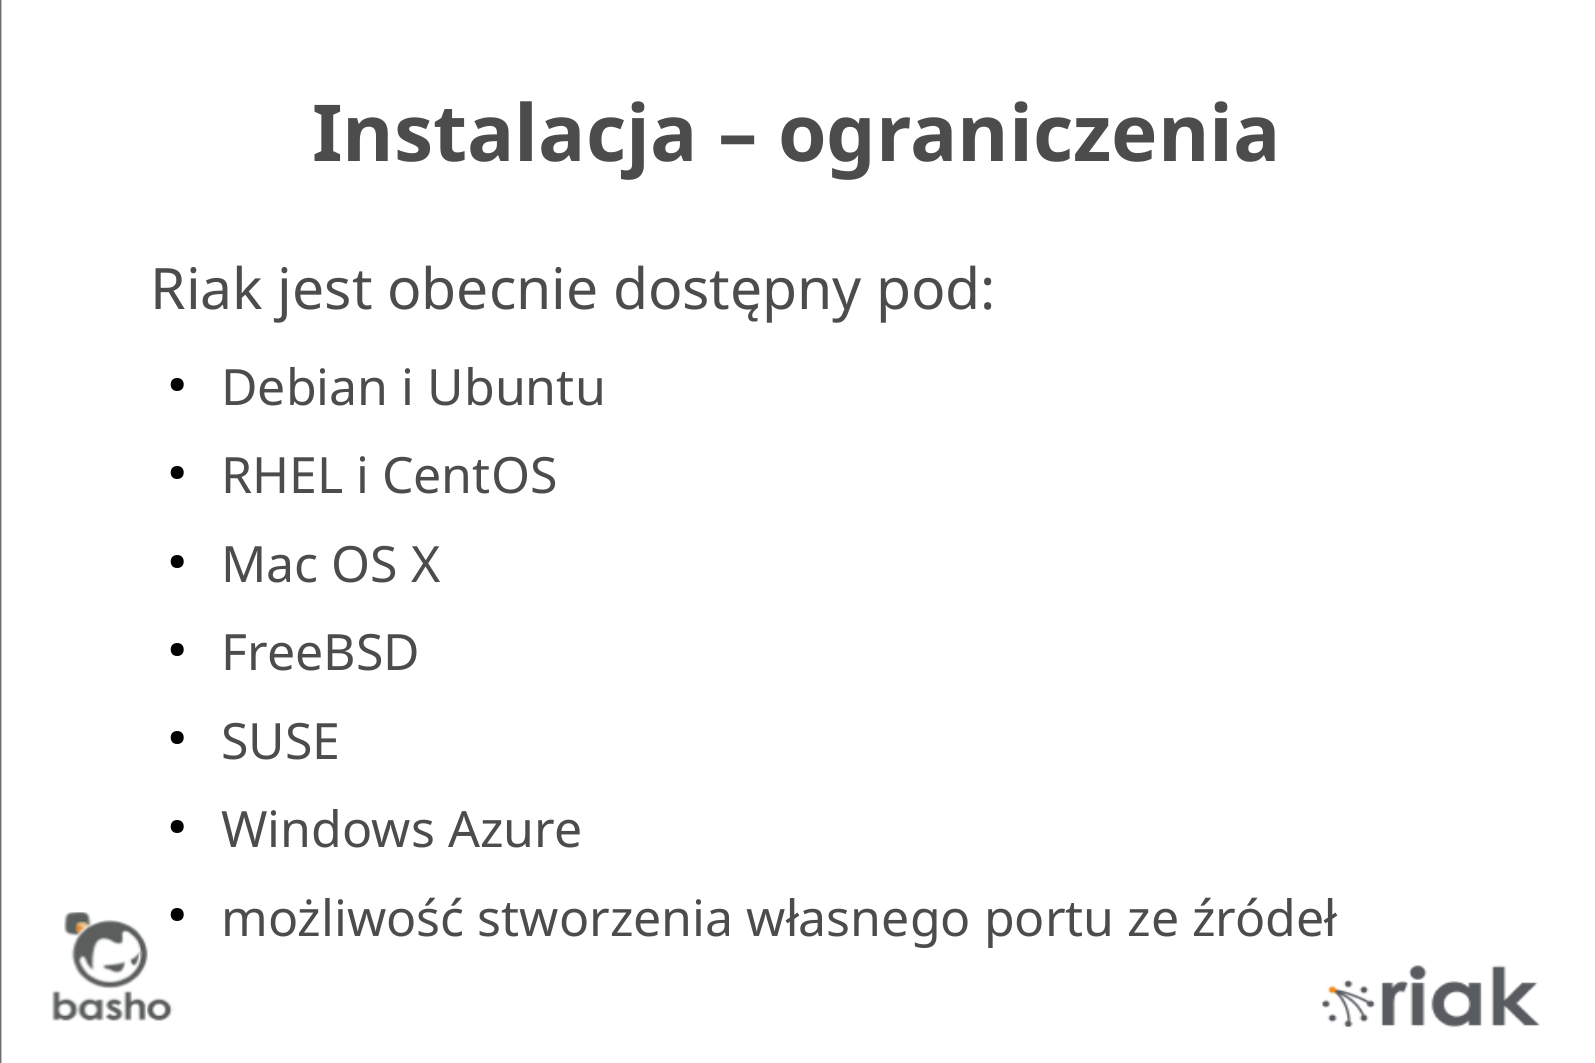

# Instalacja – ograniczenia
Riak jest obecnie dostępny pod:
Debian i Ubuntu
RHEL i CentOS
Mac OS X
FreeBSD
SUSE
Windows Azure
możliwość stworzenia własnego portu ze źródeł
12